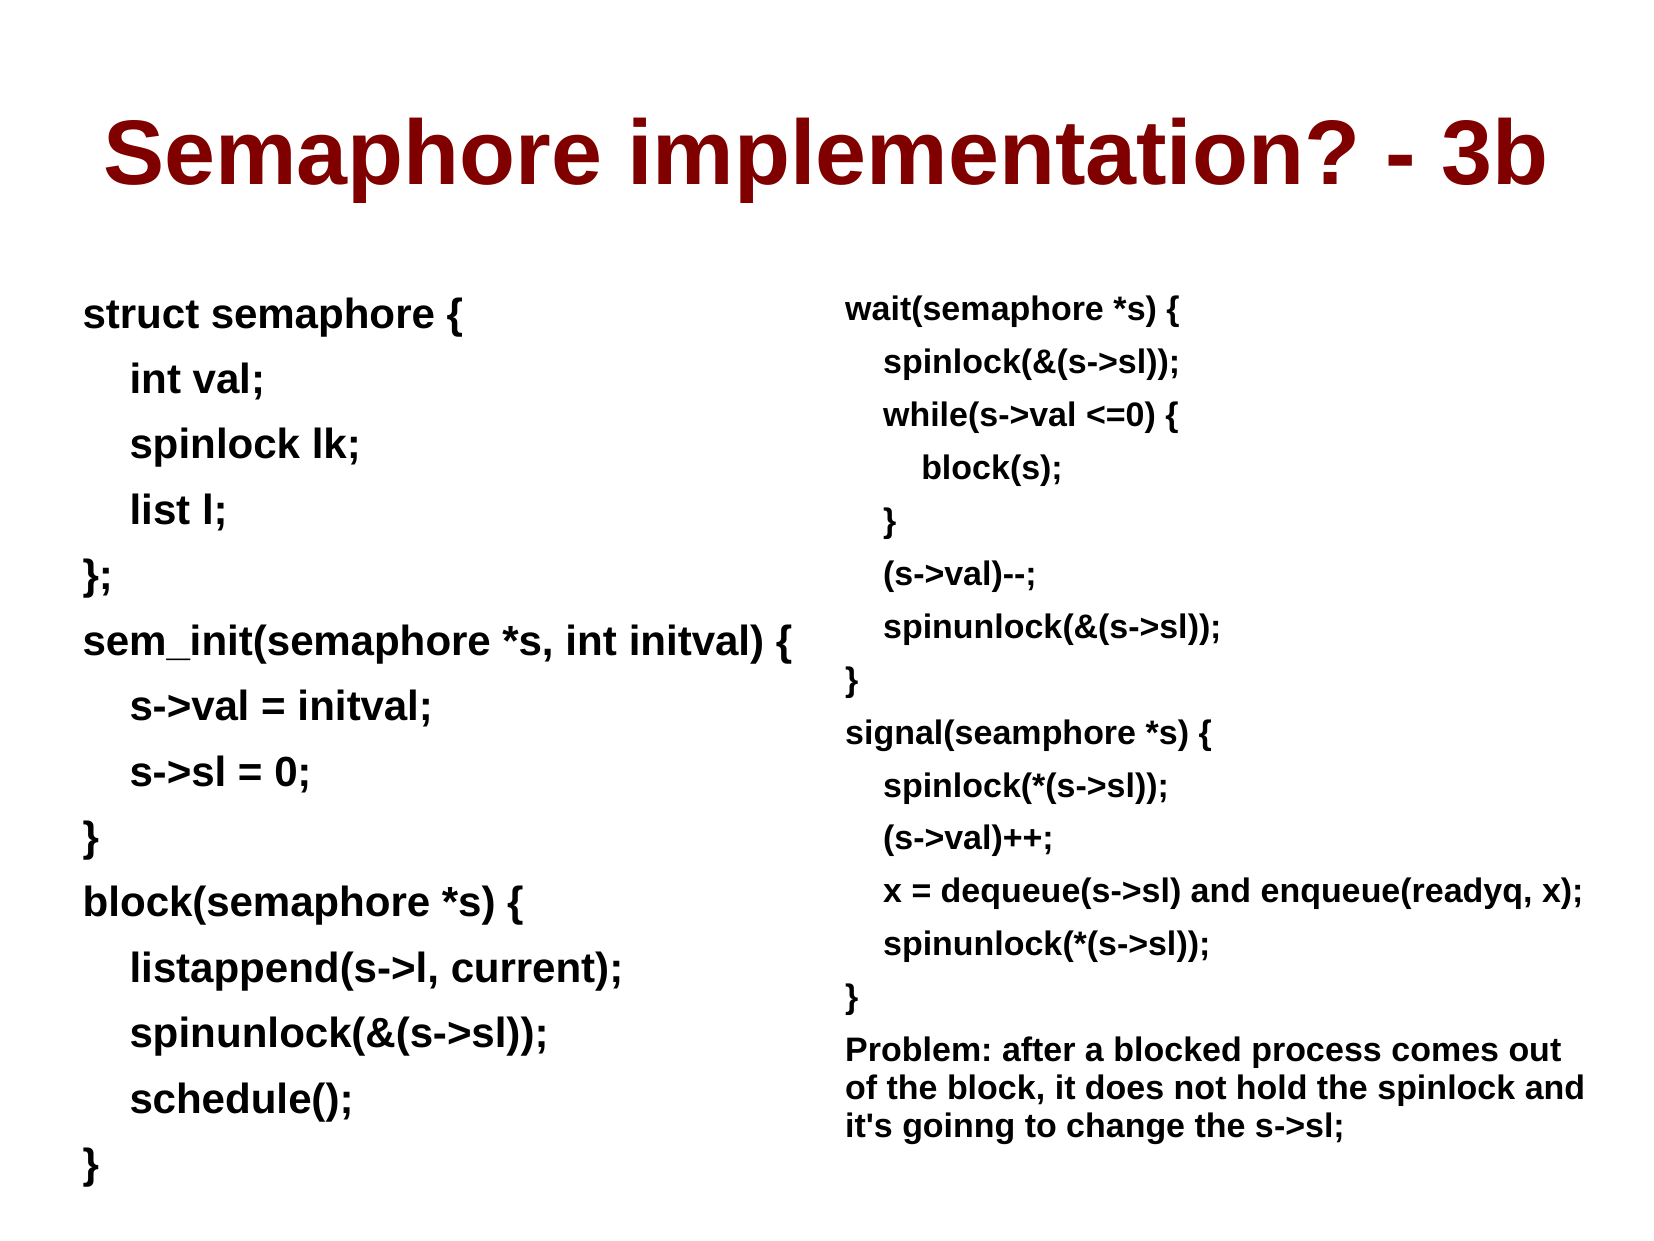

# Semaphore implementation? - 3b
struct semaphore {
 int val;
 spinlock lk;
 list l;
};
sem_init(semaphore *s, int initval) {
 s->val = initval;
 s->sl = 0;
}
block(semaphore *s) {
 listappend(s->l, current);
 spinunlock(&(s->sl));
 schedule();
}
wait(semaphore *s) {
 spinlock(&(s->sl));
 while(s->val <=0) {
 block(s);
 }
 (s->val)--;
 spinunlock(&(s->sl));
}
signal(seamphore *s) {
 spinlock(*(s->sl));
 (s->val)++;
 x = dequeue(s->sl) and enqueue(readyq, x);
 spinunlock(*(s->sl));
}
Problem: after a blocked process comes out of the block, it does not hold the spinlock and it's goinng to change the s->sl;